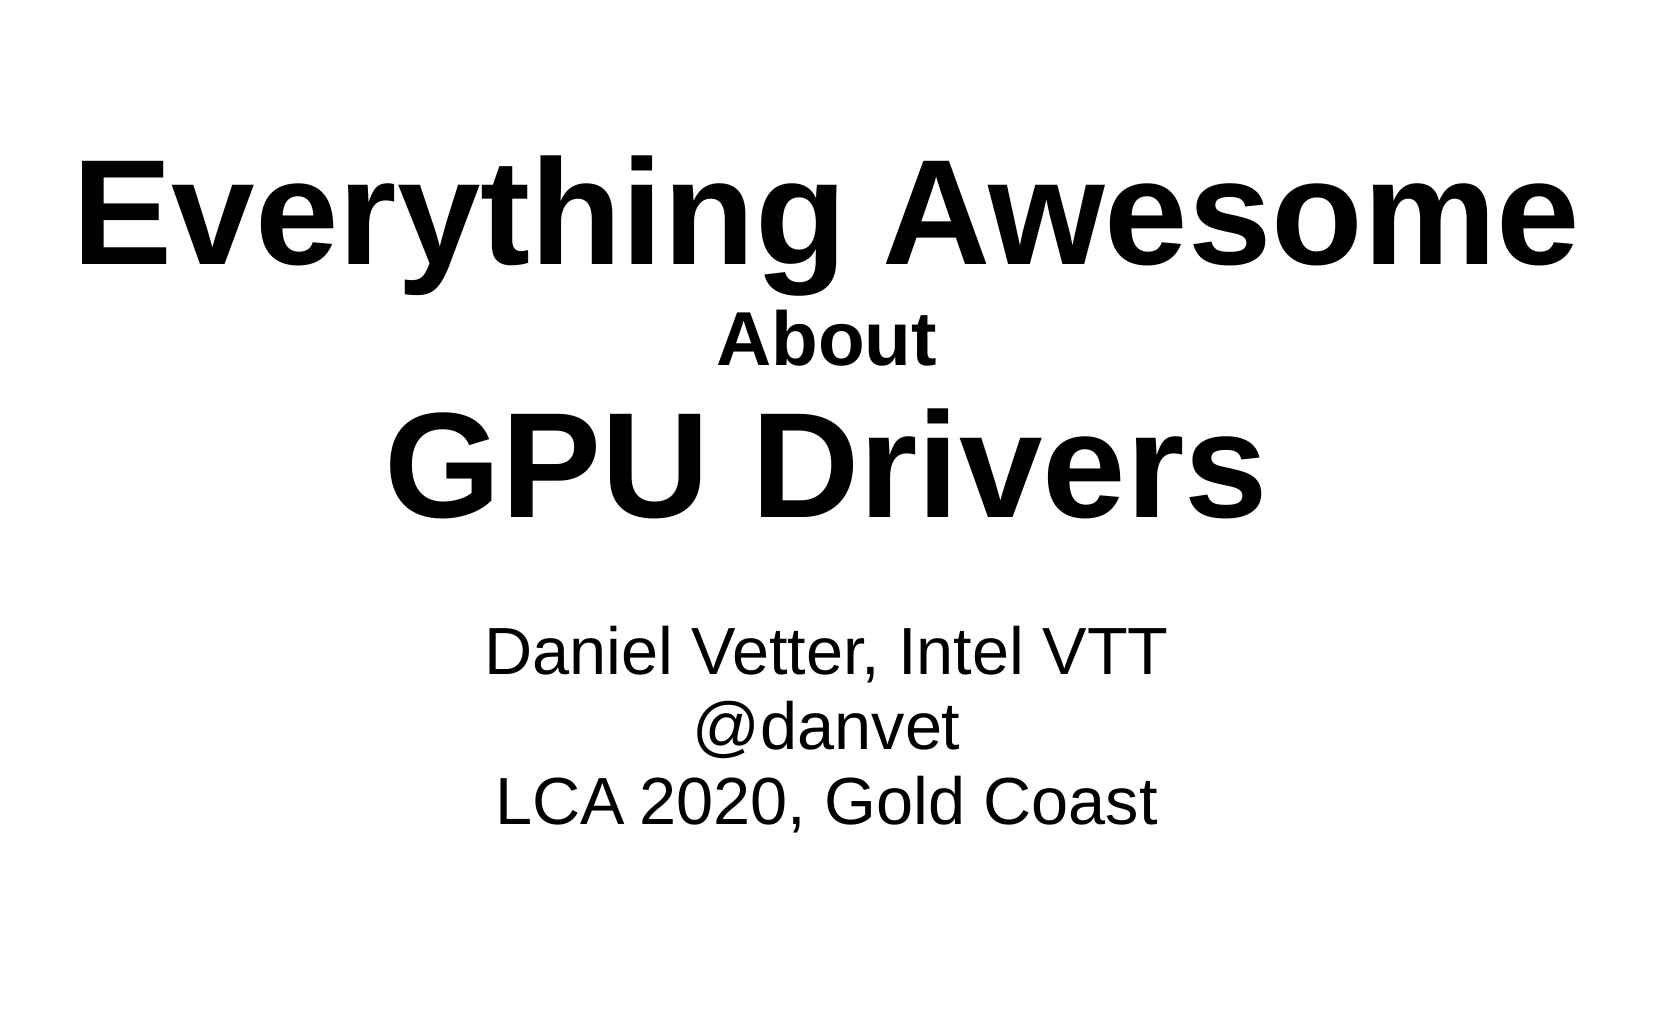

# Everything Awesome About GPU Drivers
Daniel Vetter, Intel VTT
@danvet
LCA 2020, Gold Coast